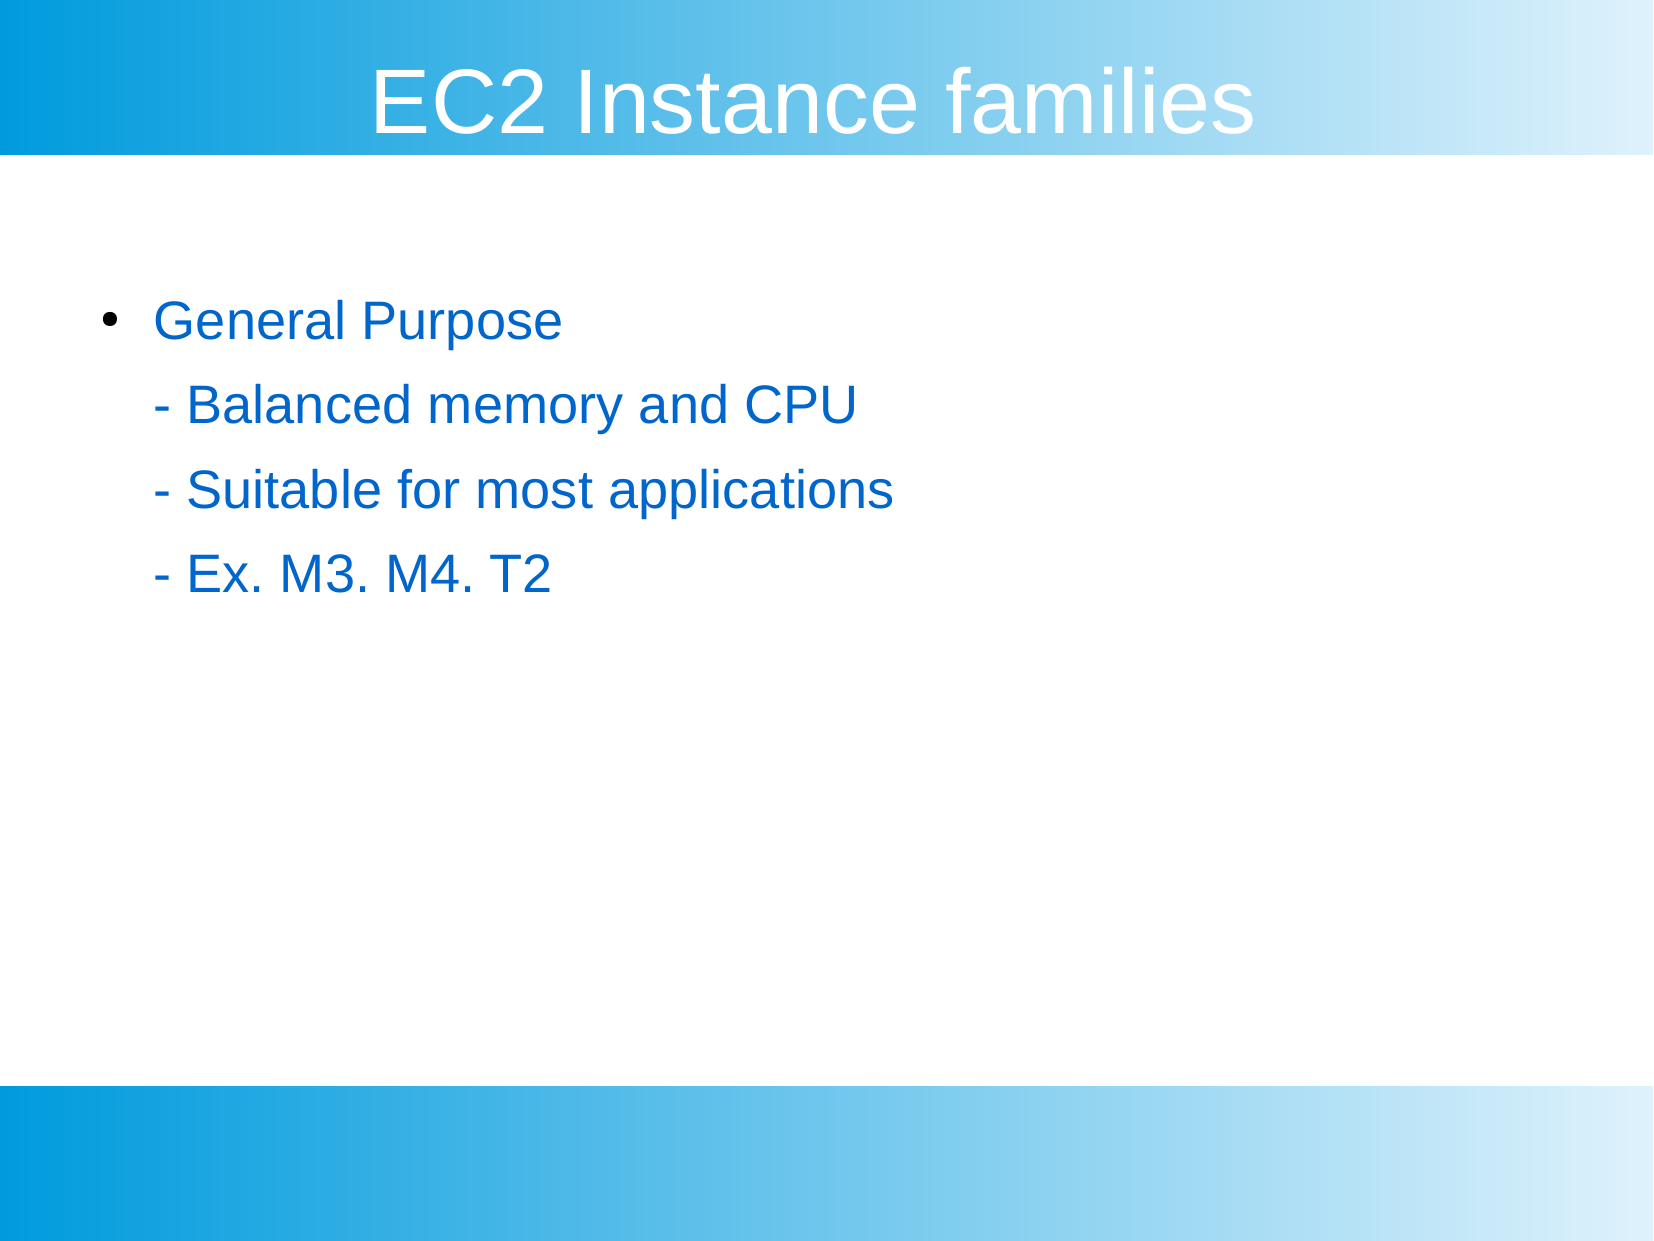

# EC2 Instance families
General Purpose
- Balanced memory and CPU
- Suitable for most applications
- Ex. M3. M4. T2